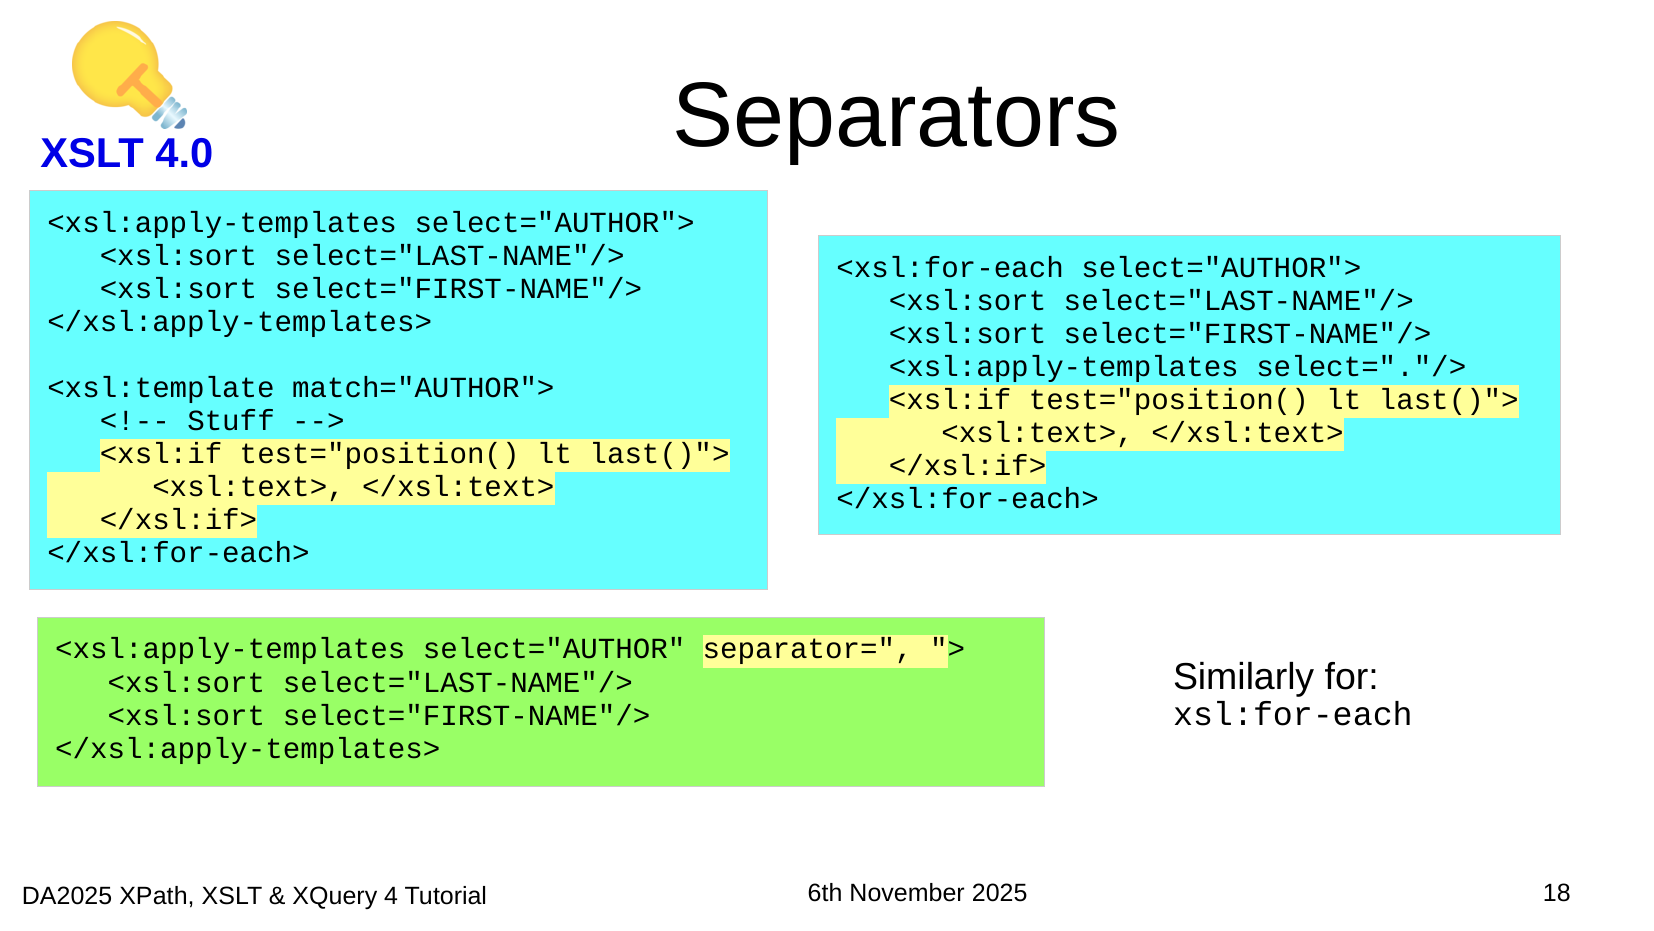

# Separators
<xsl:apply-templates select="AUTHOR">
 <xsl:sort select="LAST-NAME"/>
 <xsl:sort select="FIRST-NAME"/>
</xsl:apply-templates>
<xsl:template match="AUTHOR">
 <!-- Stuff -->
 <xsl:if test="position() lt last()">
 <xsl:text>, </xsl:text>
 </xsl:if>
</xsl:for-each>
<xsl:for-each select="AUTHOR">
 <xsl:sort select="LAST-NAME"/>
 <xsl:sort select="FIRST-NAME"/>
 <xsl:apply-templates select="."/>
 <xsl:if test="position() lt last()">
 <xsl:text>, </xsl:text>
 </xsl:if>
</xsl:for-each>
<xsl:apply-templates select="AUTHOR" separator=", ">
 <xsl:sort select="LAST-NAME"/>
 <xsl:sort select="FIRST-NAME"/>
</xsl:apply-templates>
Similarly for:
xsl:for-each
18
6th November 2025
DA2025 XPath, XSLT & XQuery 4 Tutorial